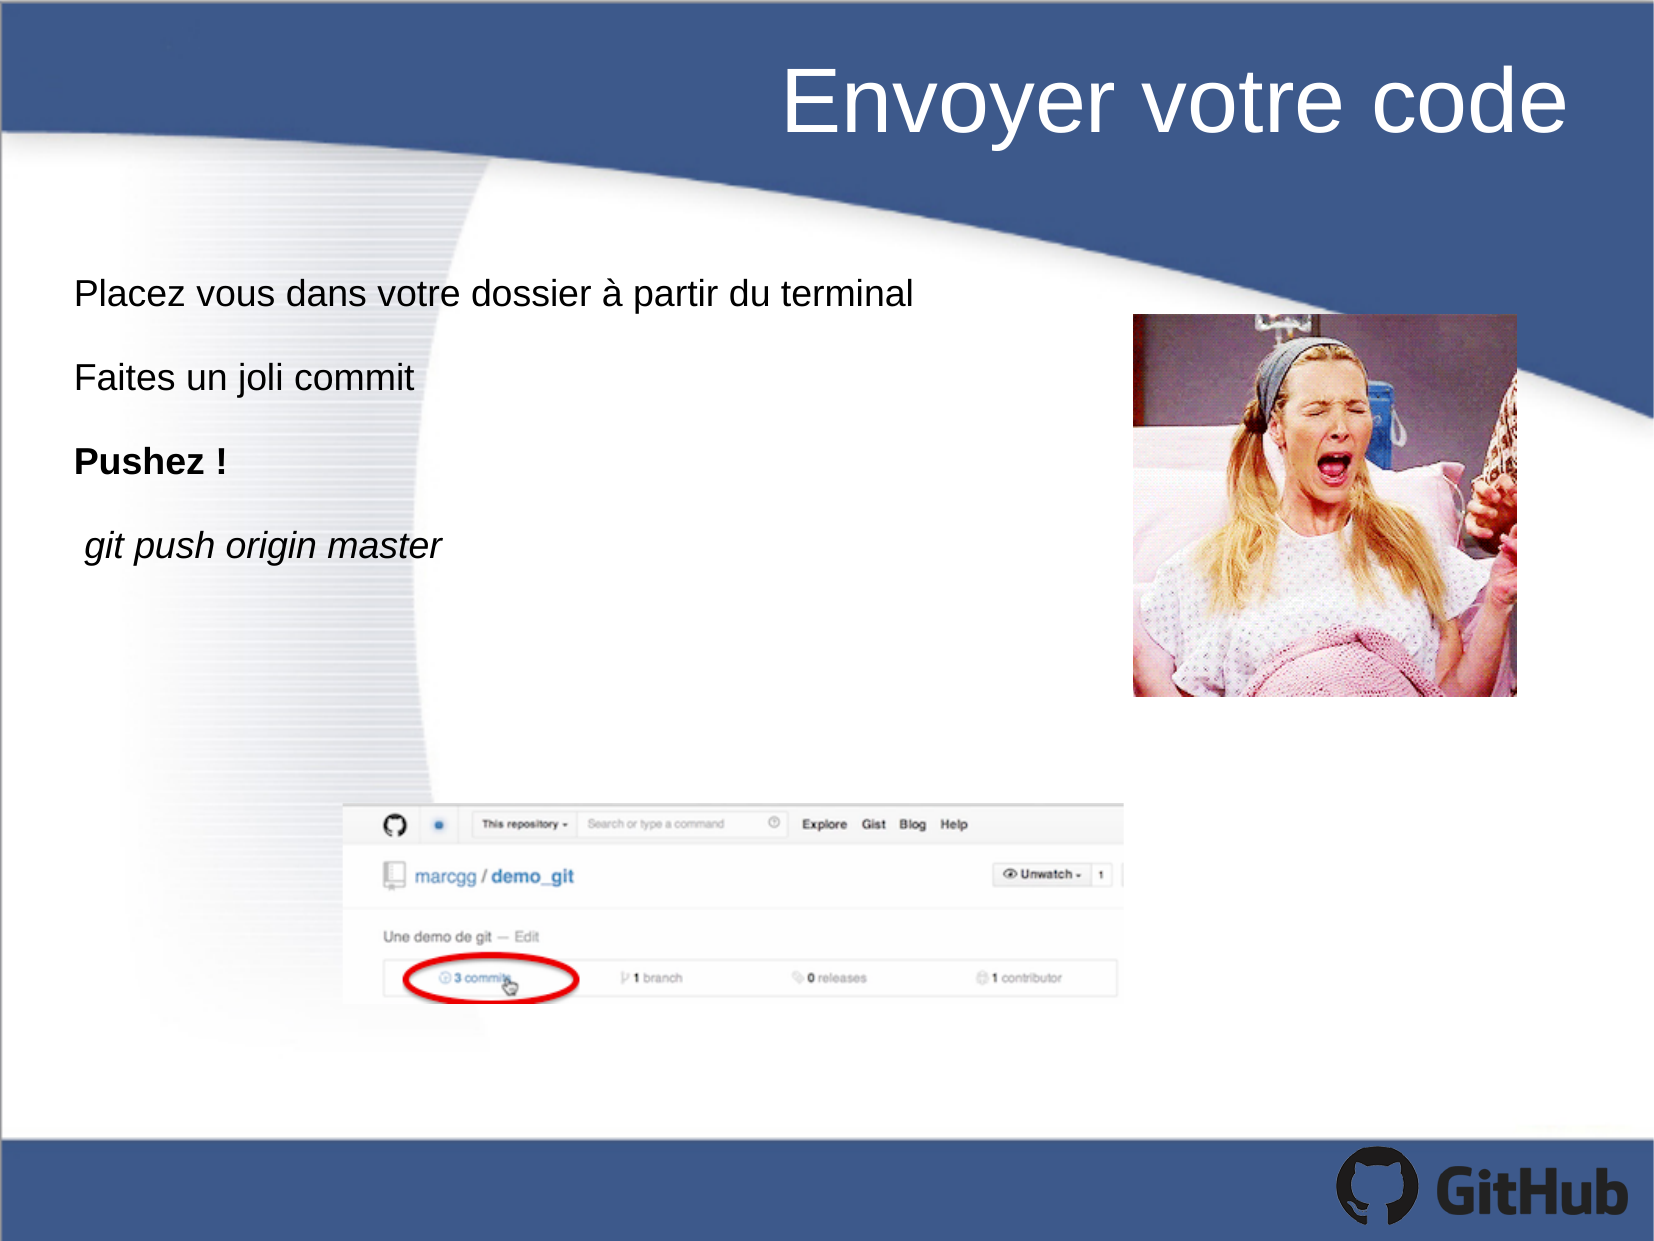

# Envoyer votre code
Placez vous dans votre dossier à partir du terminal
Faites un joli commit
Pushez !
 git push origin master